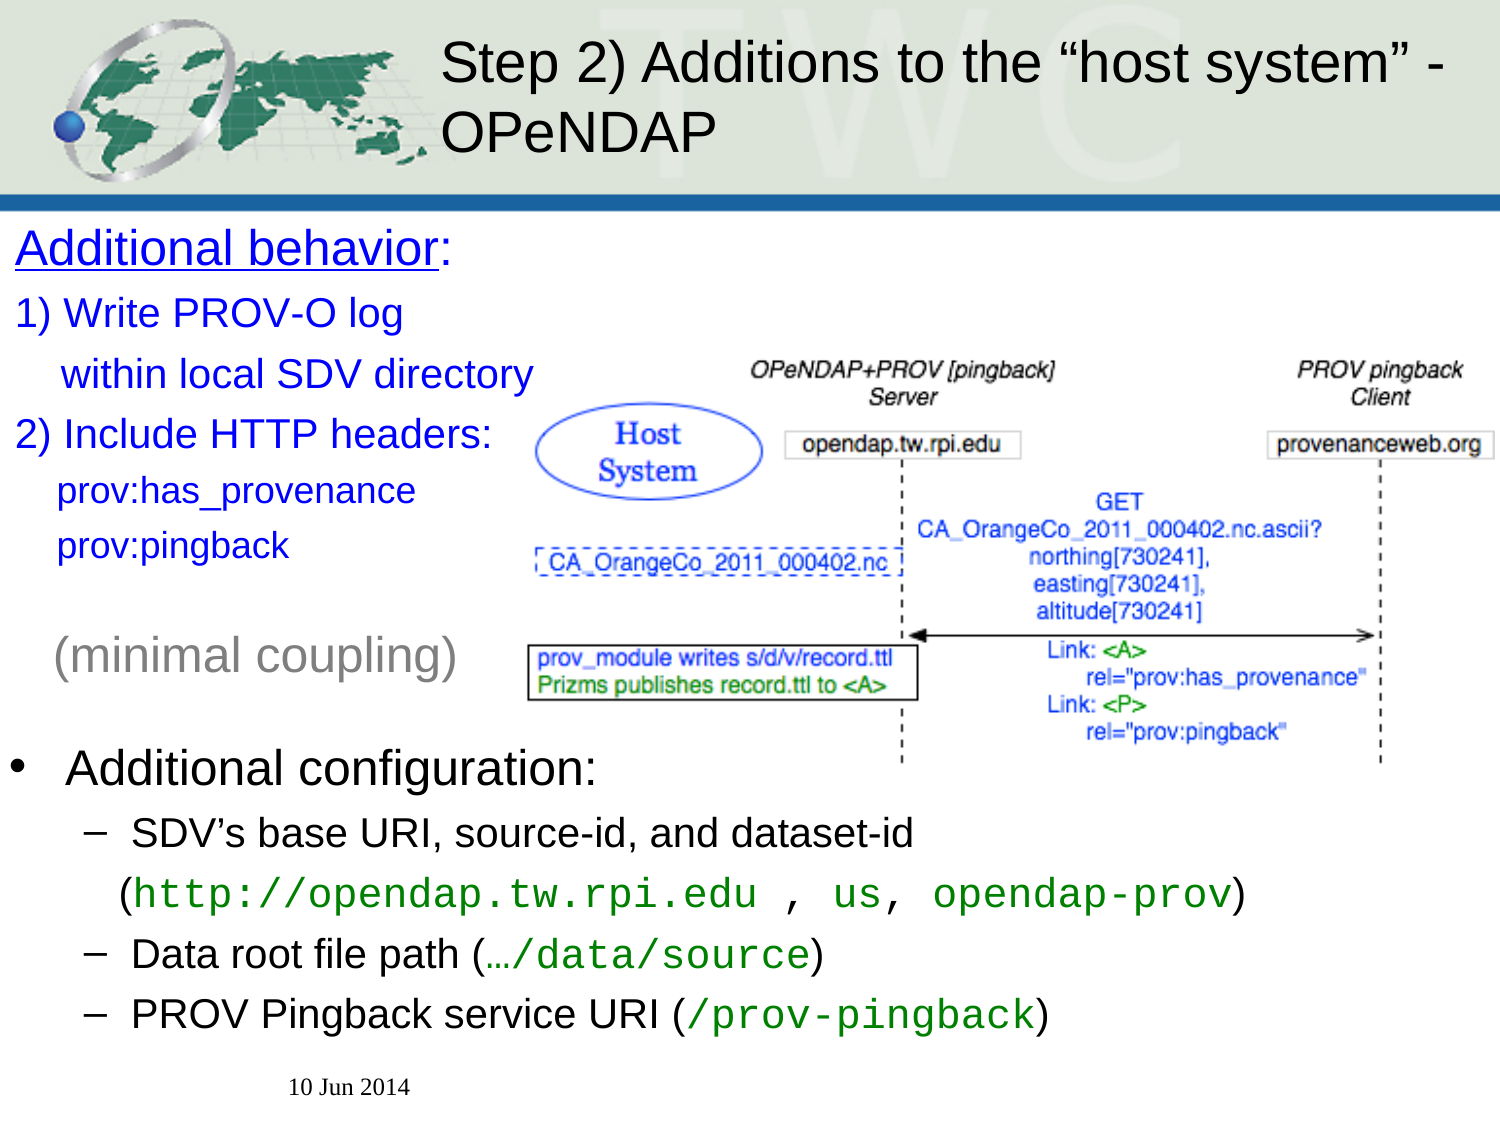

# Step 2) Additions to the “host system” - OPeNDAP
Additional behavior:
1) Write PROV-O log
 within local SDV directory
2) Include HTTP headers:
 prov:has_provenance
 prov:pingback
(minimal coupling)
Additional configuration:
SDV’s base URI, source-id, and dataset-id
 (http://opendap.tw.rpi.edu , us, opendap-prov)
Data root file path (…/data/source)
PROV Pingback service URI (/prov-pingback)
10 Jun 2014
@timrdf http://bit.ly/lebo-ipaw-2014
23